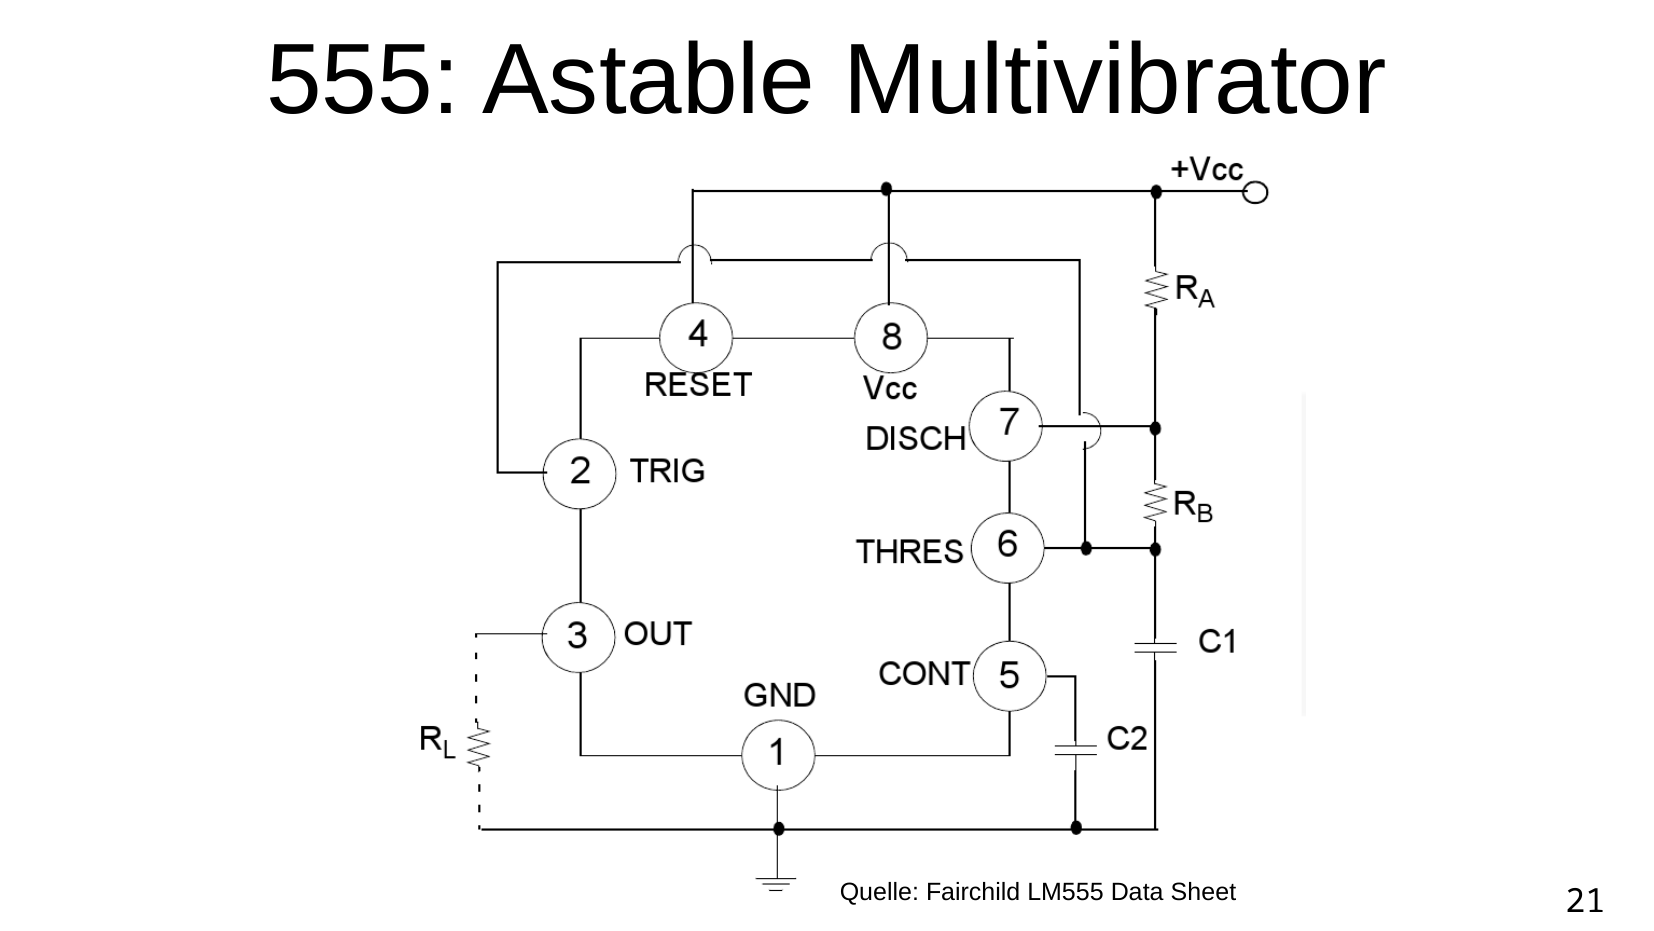

# 555: Astable Multivibrator
Quelle: Fairchild LM555 Data Sheet